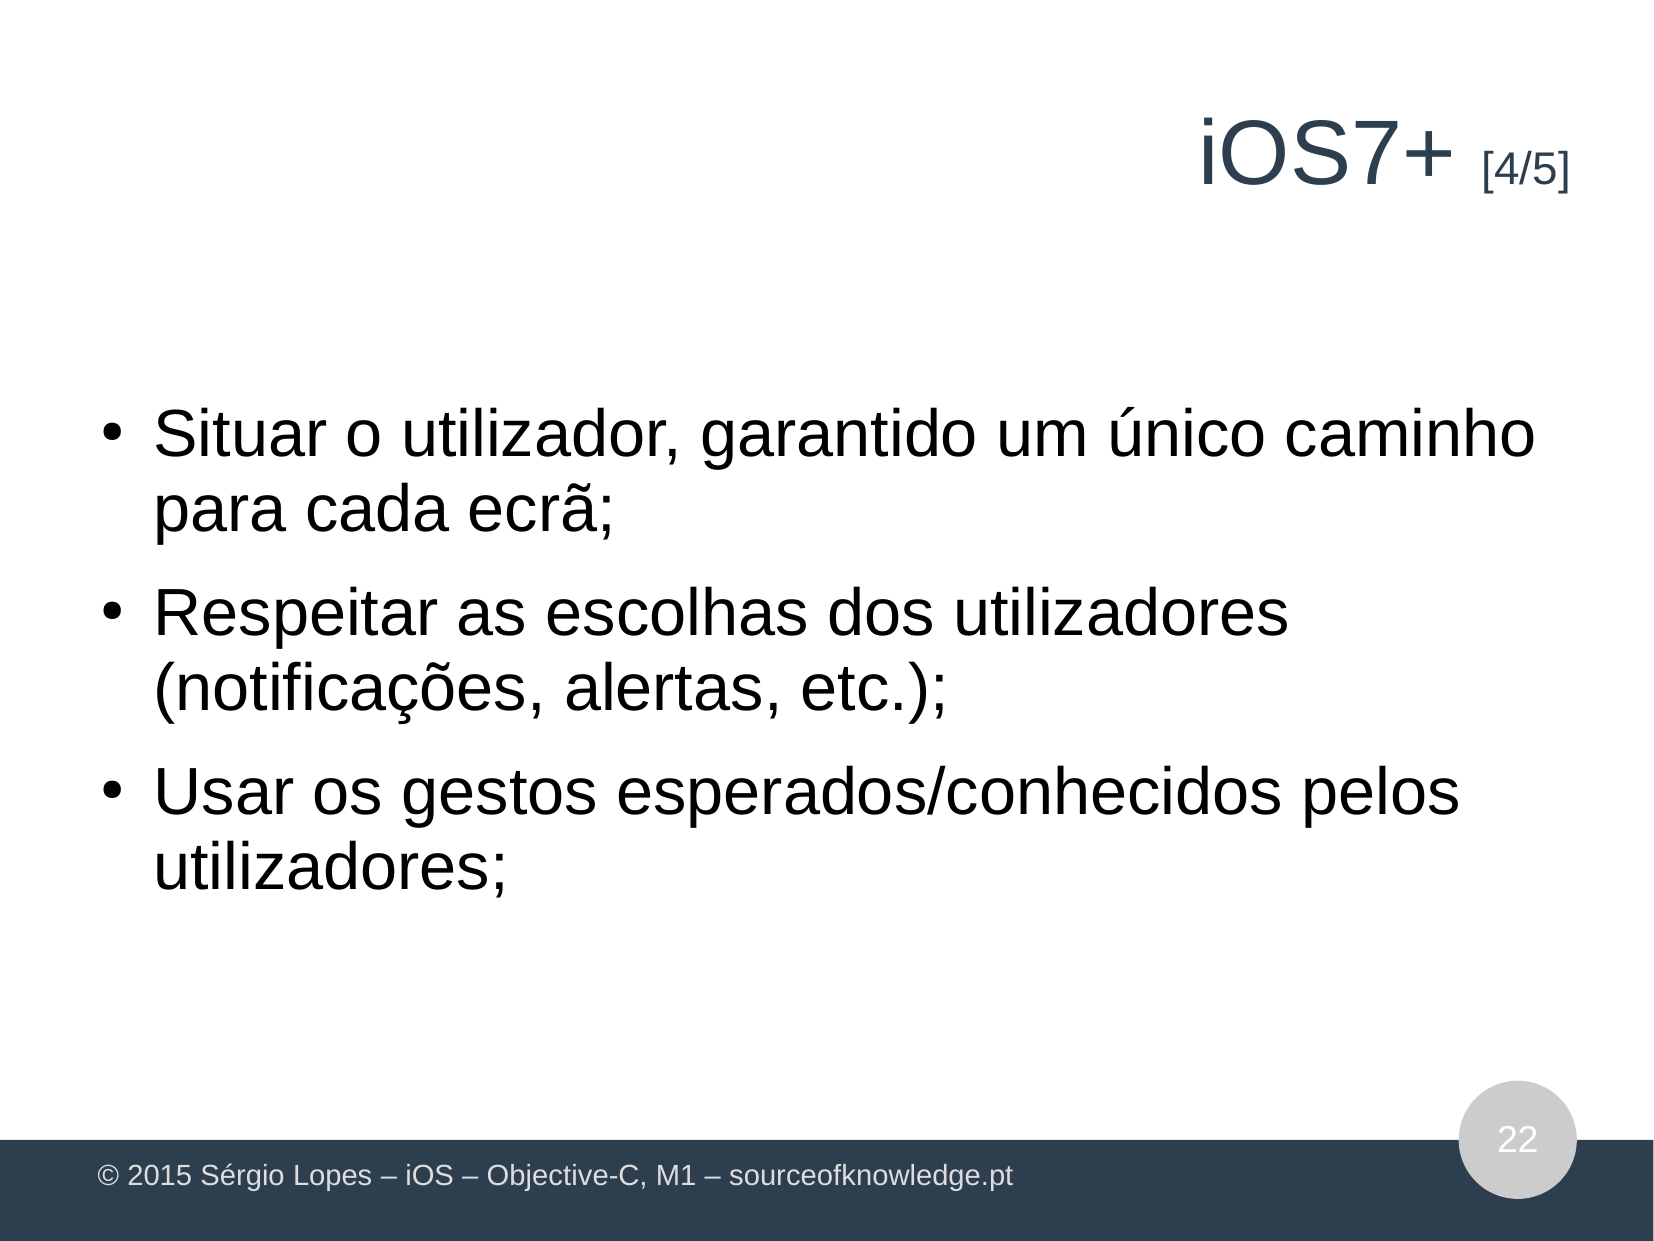

# iOS7+ [4/5]
Situar o utilizador, garantido um único caminho para cada ecrã;
Respeitar as escolhas dos utilizadores (notificações, alertas, etc.);
Usar os gestos esperados/conhecidos pelos utilizadores;
22
© 2015 Sérgio Lopes – iOS – Objective-C, M1 – sourceofknowledge.pt